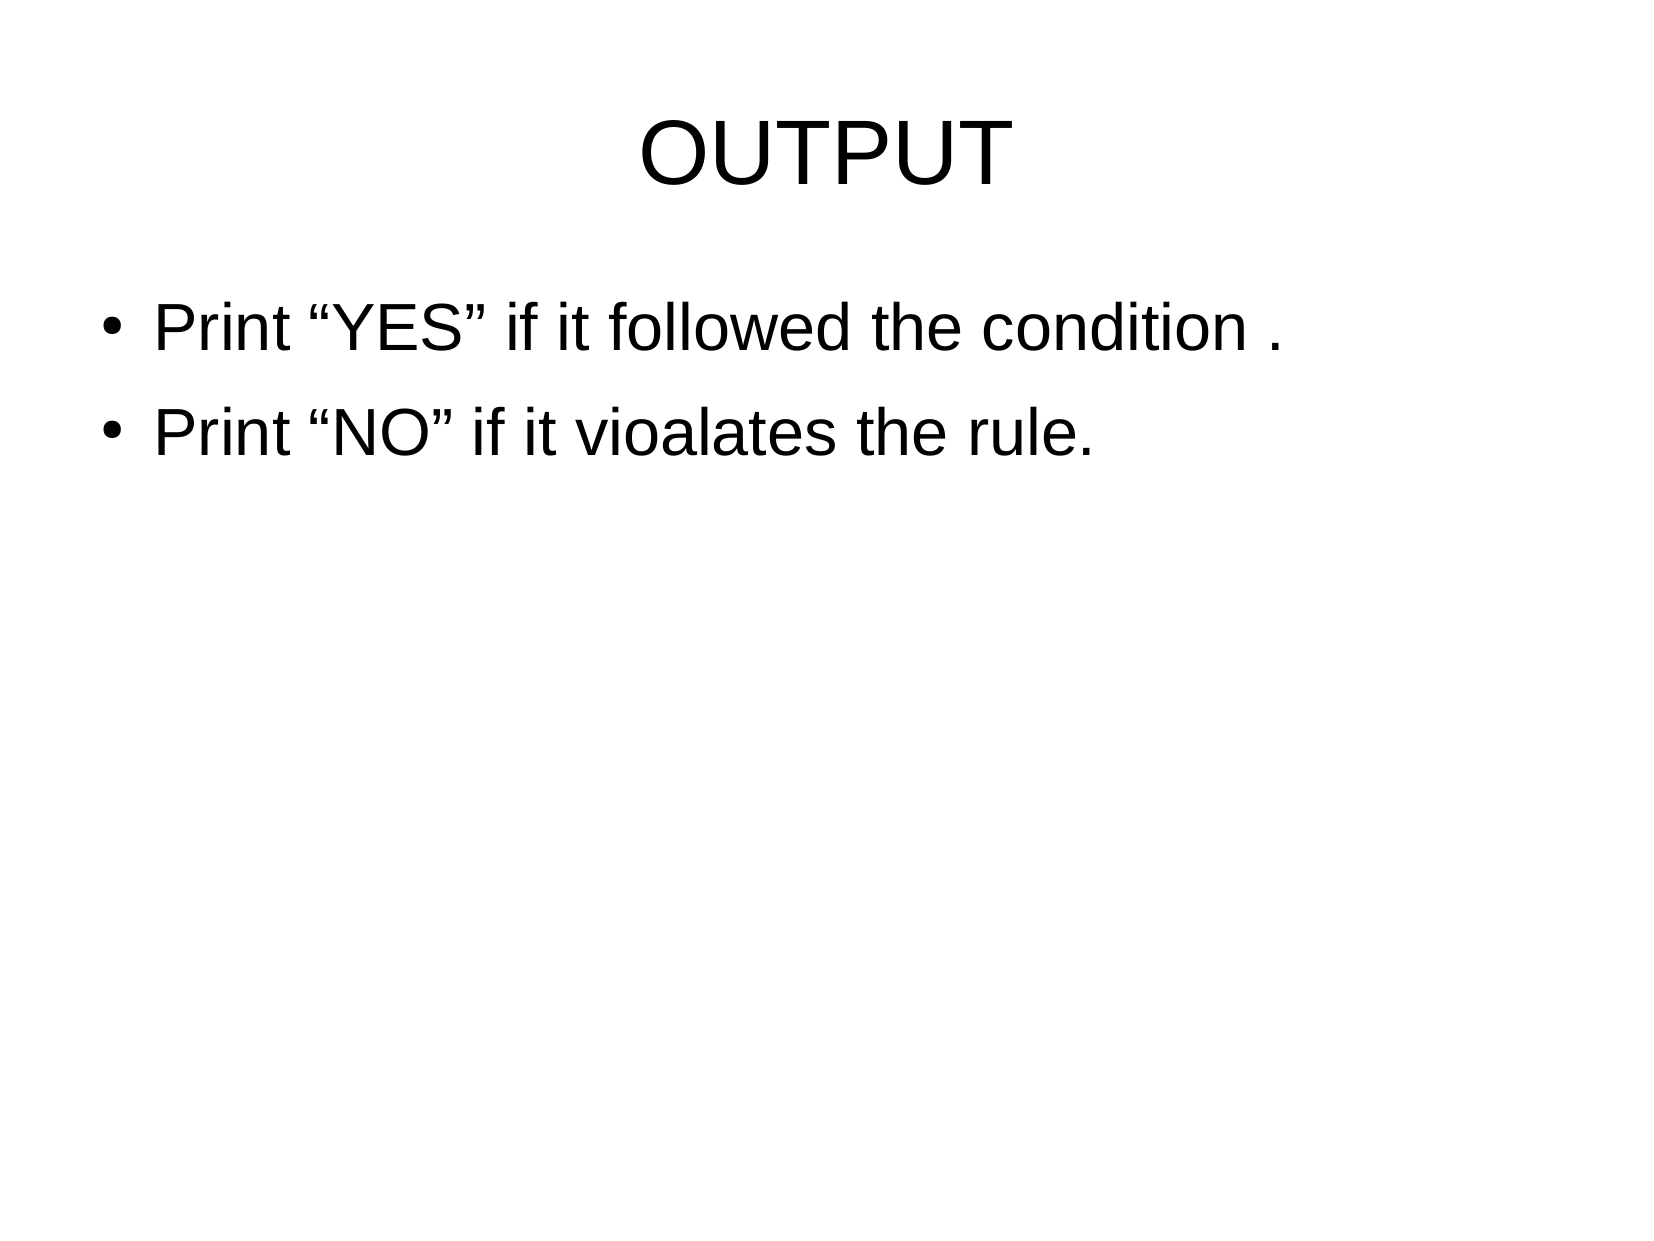

# OUTPUT
Print “YES” if it followed the condition .
Print “NO” if it vioalates the rule.